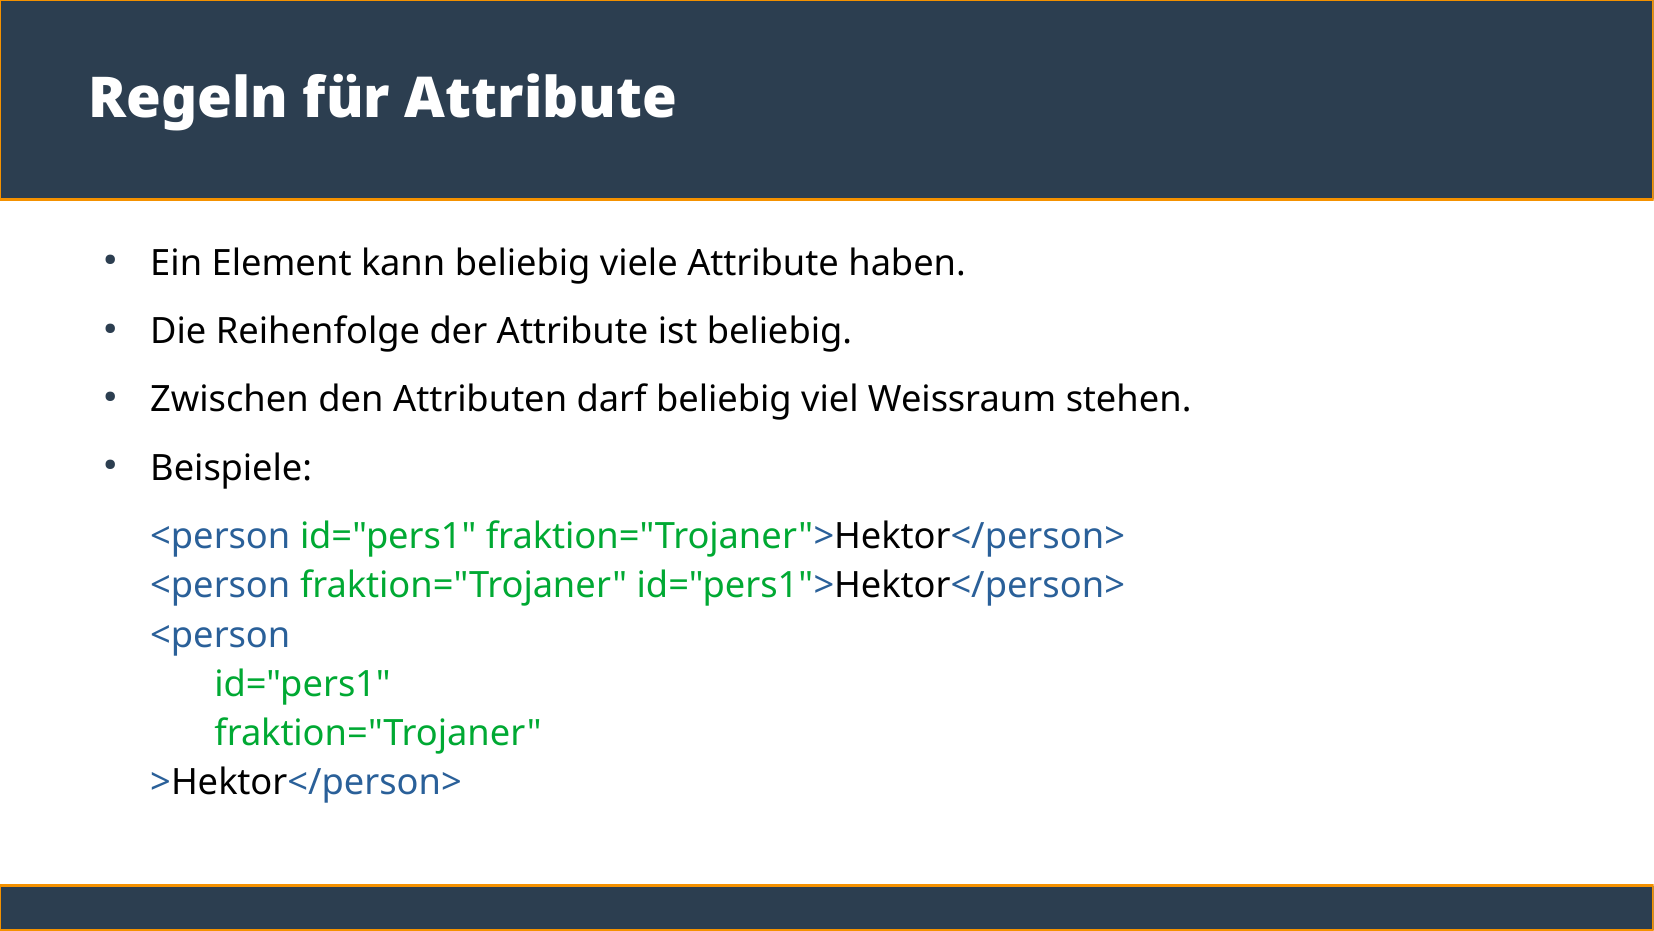

# Regeln für Attribute
Ein Element kann beliebig viele Attribute haben.
Die Reihenfolge der Attribute ist beliebig.
Zwischen den Attributen darf beliebig viel Weissraum stehen.
Beispiele:
<person id="pers1" fraktion="Trojaner">Hektor</person>
<person fraktion="Trojaner" id="pers1">Hektor</person>
<person
		id="pers1"
		fraktion="Trojaner"
>Hektor</person>